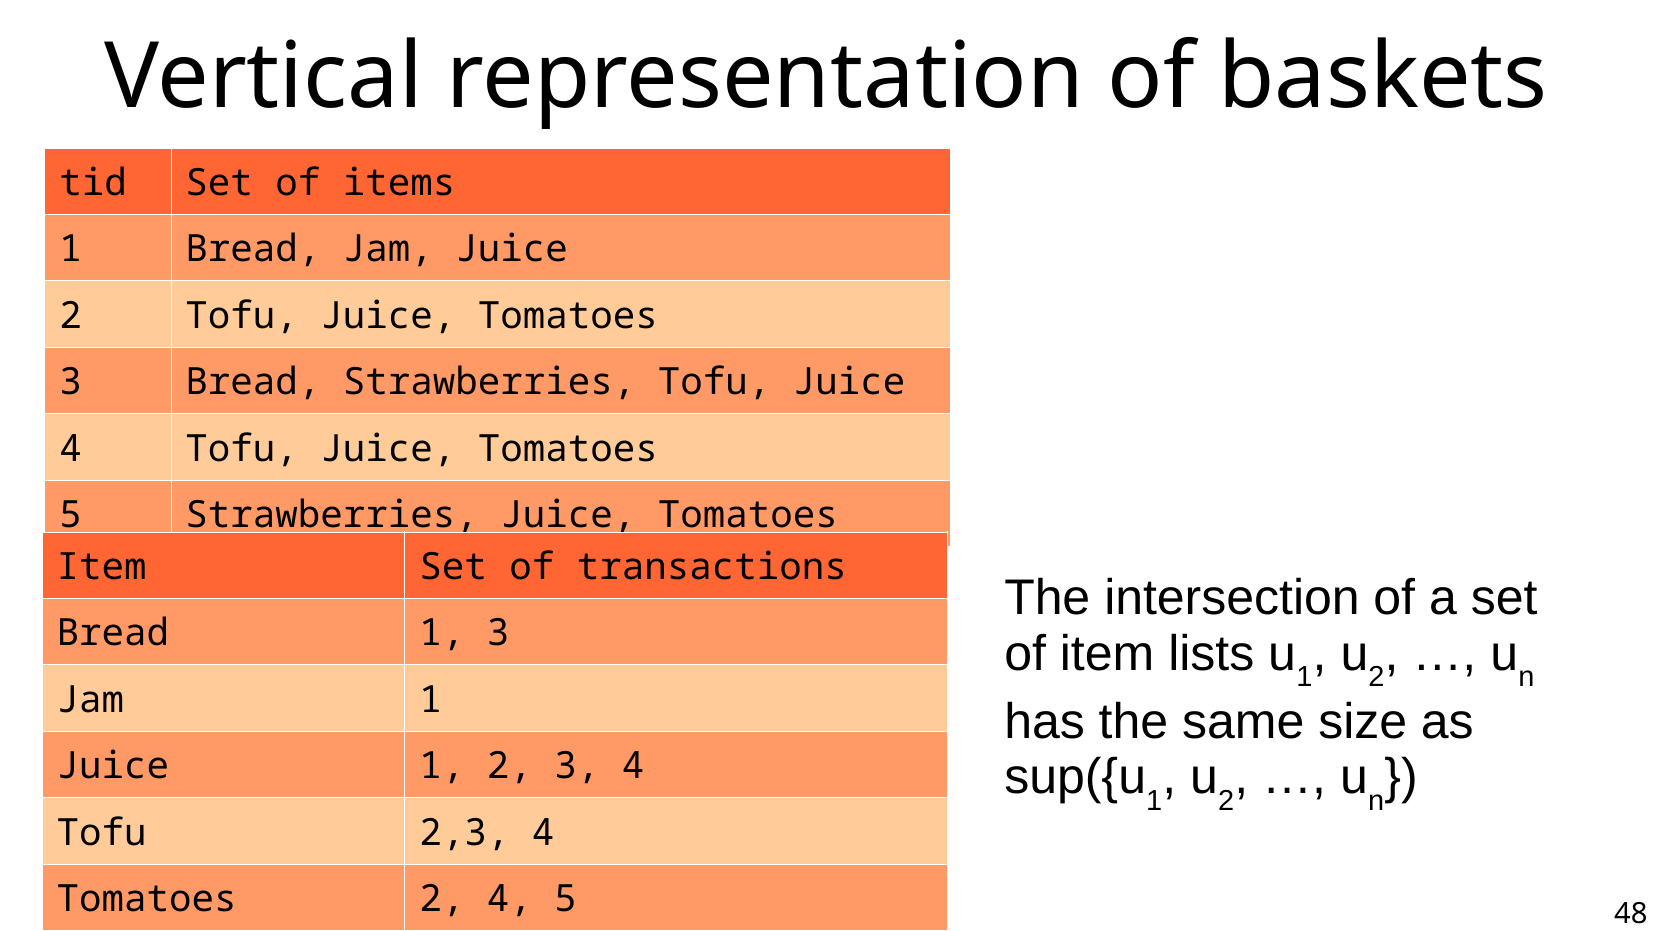

# Vertical representation of baskets
| tid | Set of items |
| --- | --- |
| 1 | Bread, Jam, Juice |
| 2 | Tofu, Juice, Tomatoes |
| 3 | Bread, Strawberries, Tofu, Juice |
| 4 | Tofu, Juice, Tomatoes |
| 5 | Strawberries, Juice, Tomatoes |
| Item | Set of transactions |
| --- | --- |
| Bread | 1, 3 |
| Jam | 1 |
| Juice | 1, 2, 3, 4 |
| Tofu | 2,3, 4 |
| Tomatoes | 2, 4, 5 |
| Strawberries | 3, 5 |
The intersection of a set of item lists u1, u2, …, un has the same size as sup({u1, u2, …, un})
48